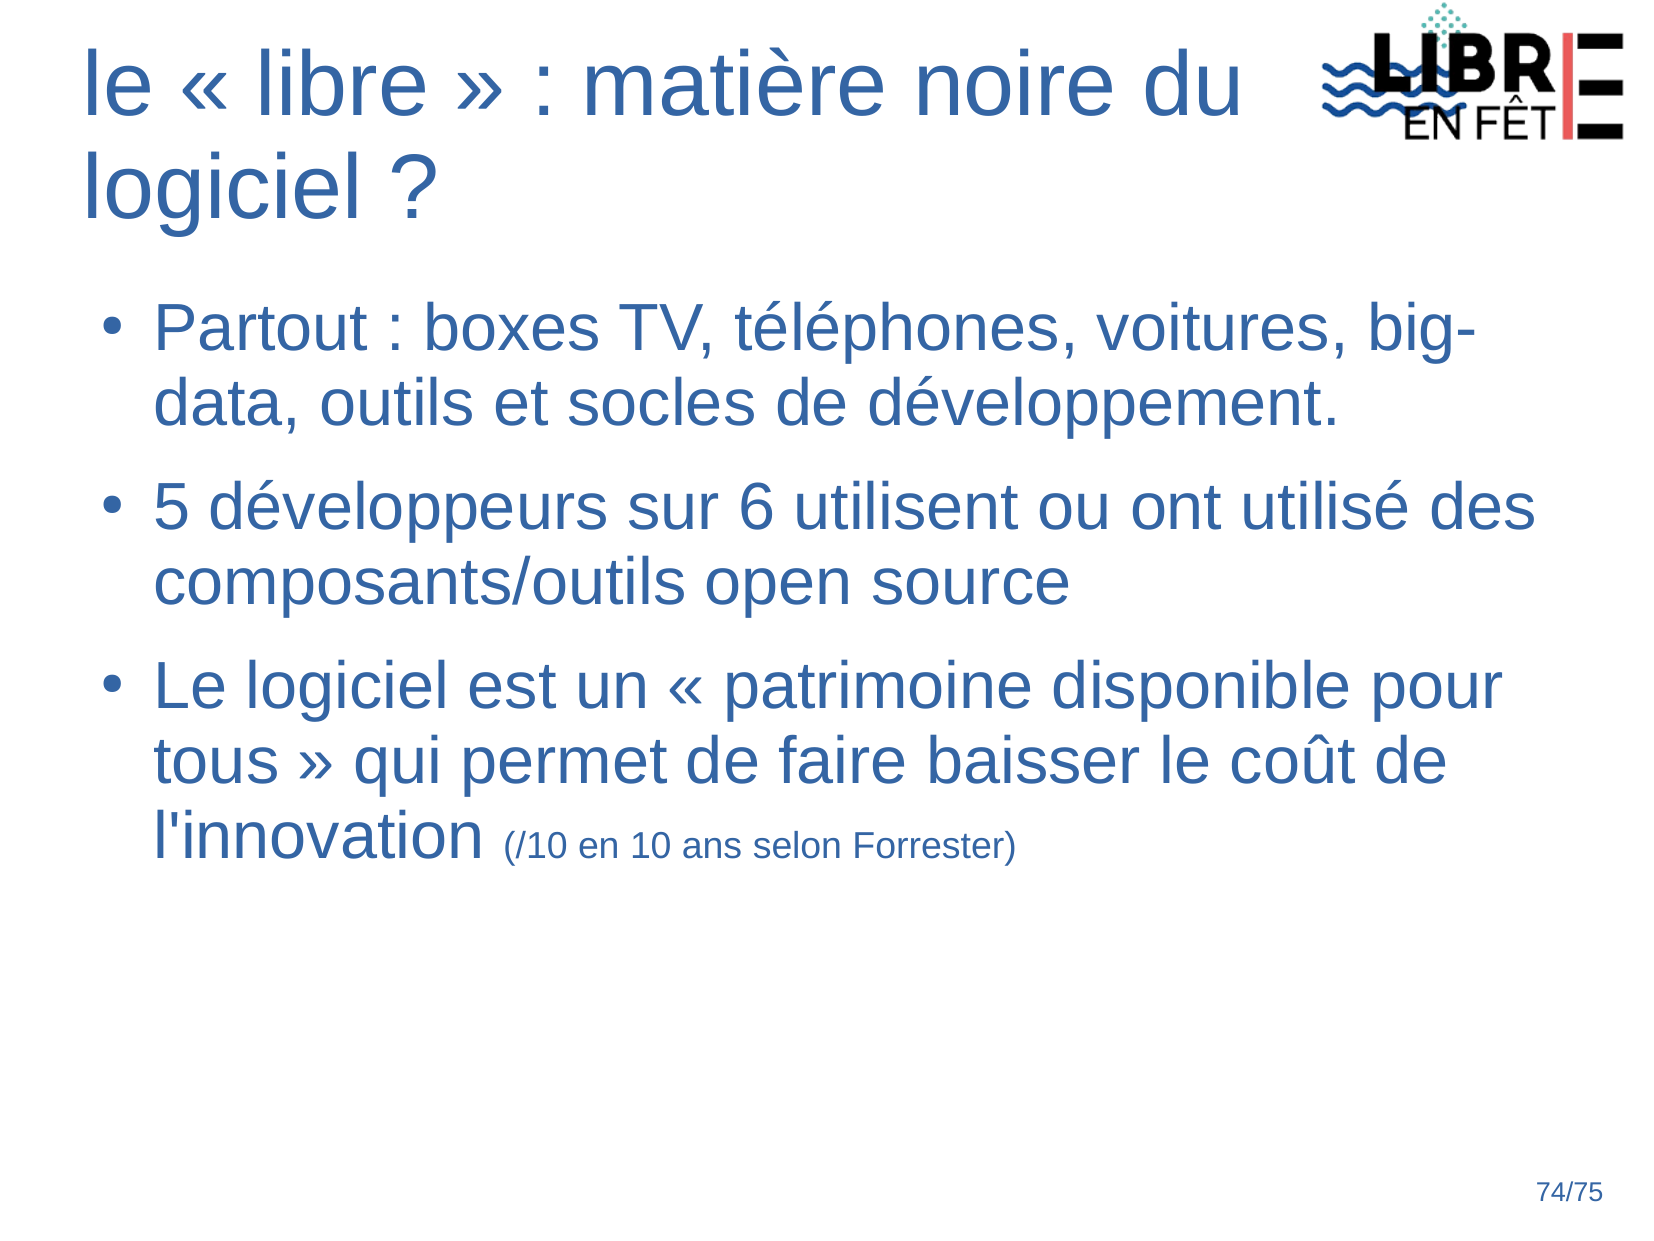

# le « libre » : matière noire du logiciel ?
Partout : boxes TV, téléphones, voitures, big-data, outils et socles de développement.
5 développeurs sur 6 utilisent ou ont utilisé des composants/outils open source
Le logiciel est un « patrimoine disponible pour tous » qui permet de faire baisser le coût de l'innovation (/10 en 10 ans selon Forrester)